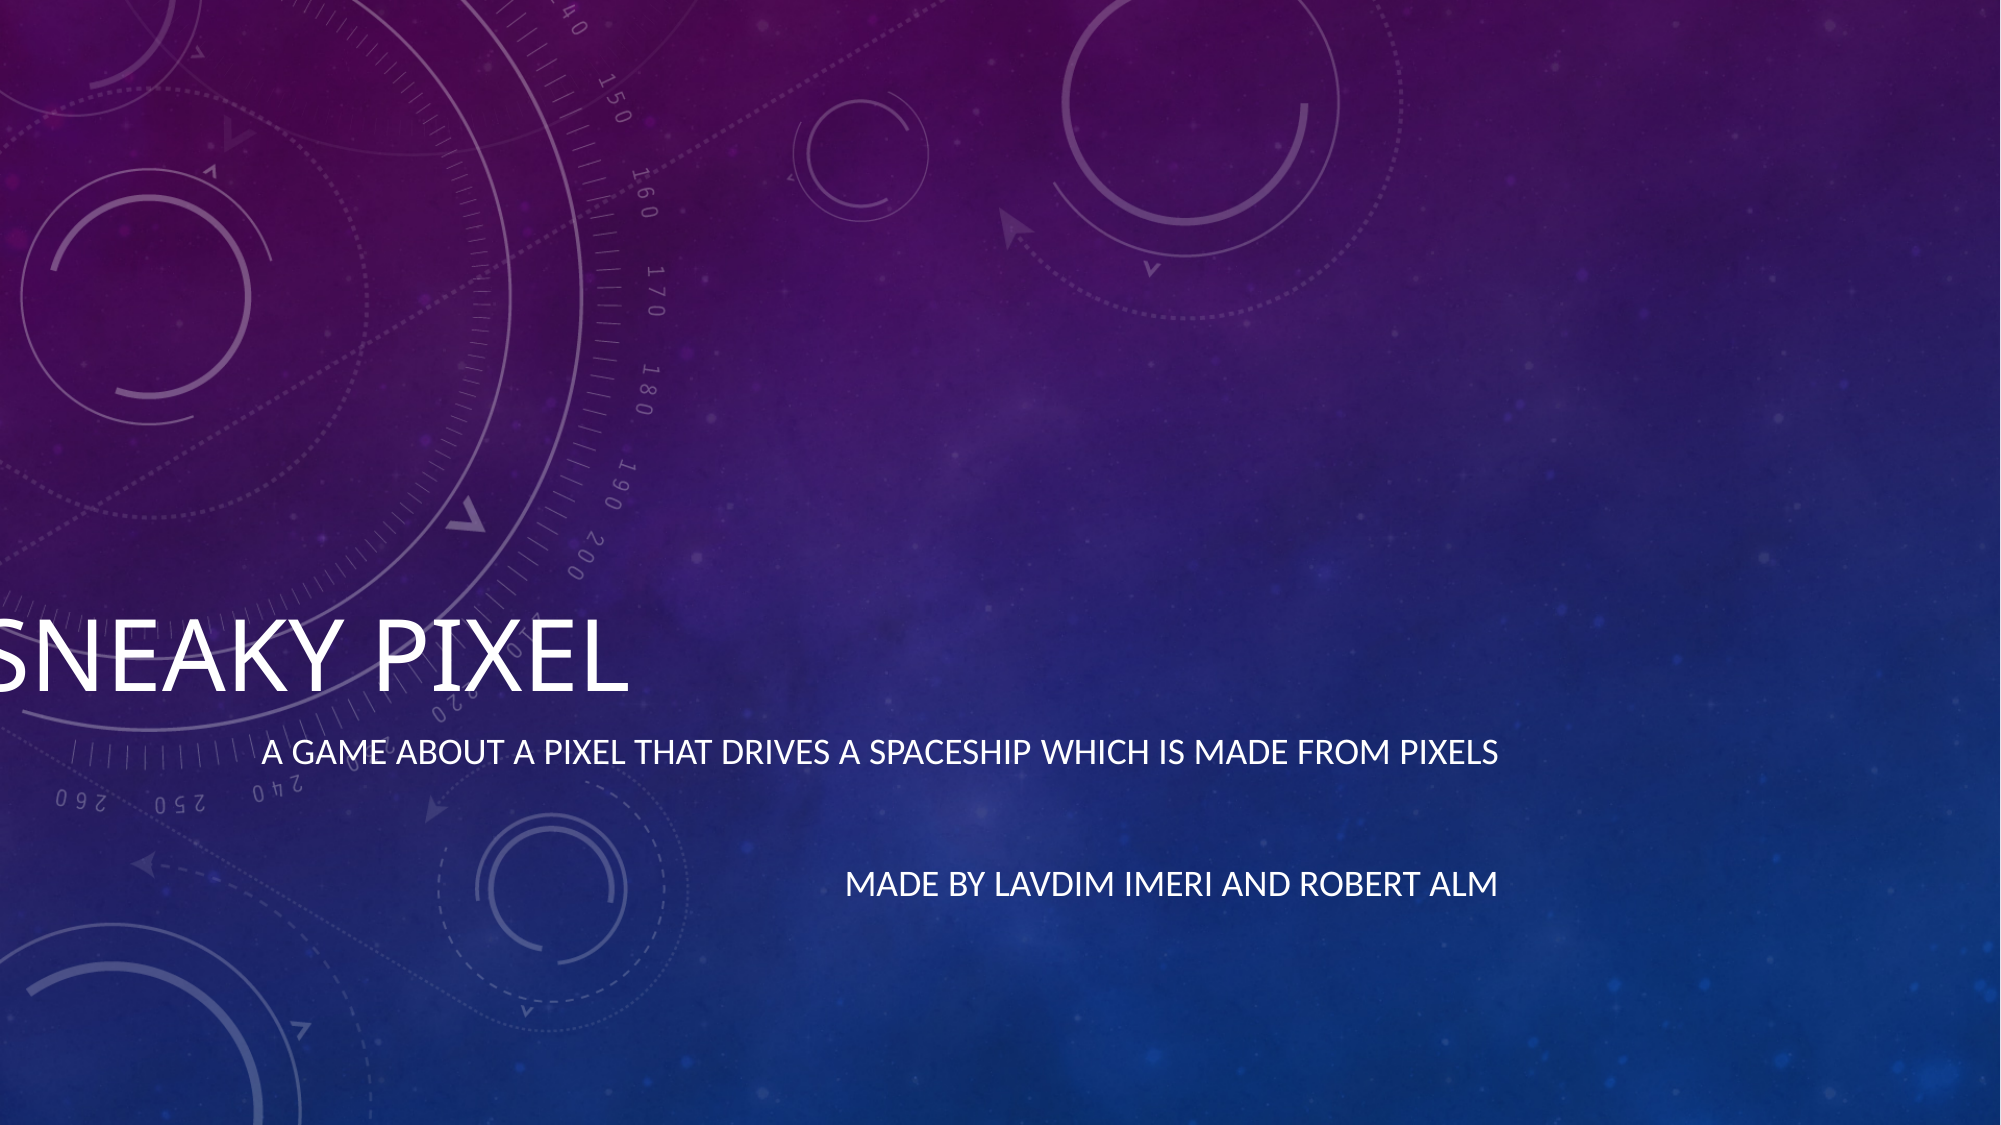

# Sneaky Pixel
A game about a pixel that drives a spaceship which is made from pixels
Made by lavdim imeri and Robert alm